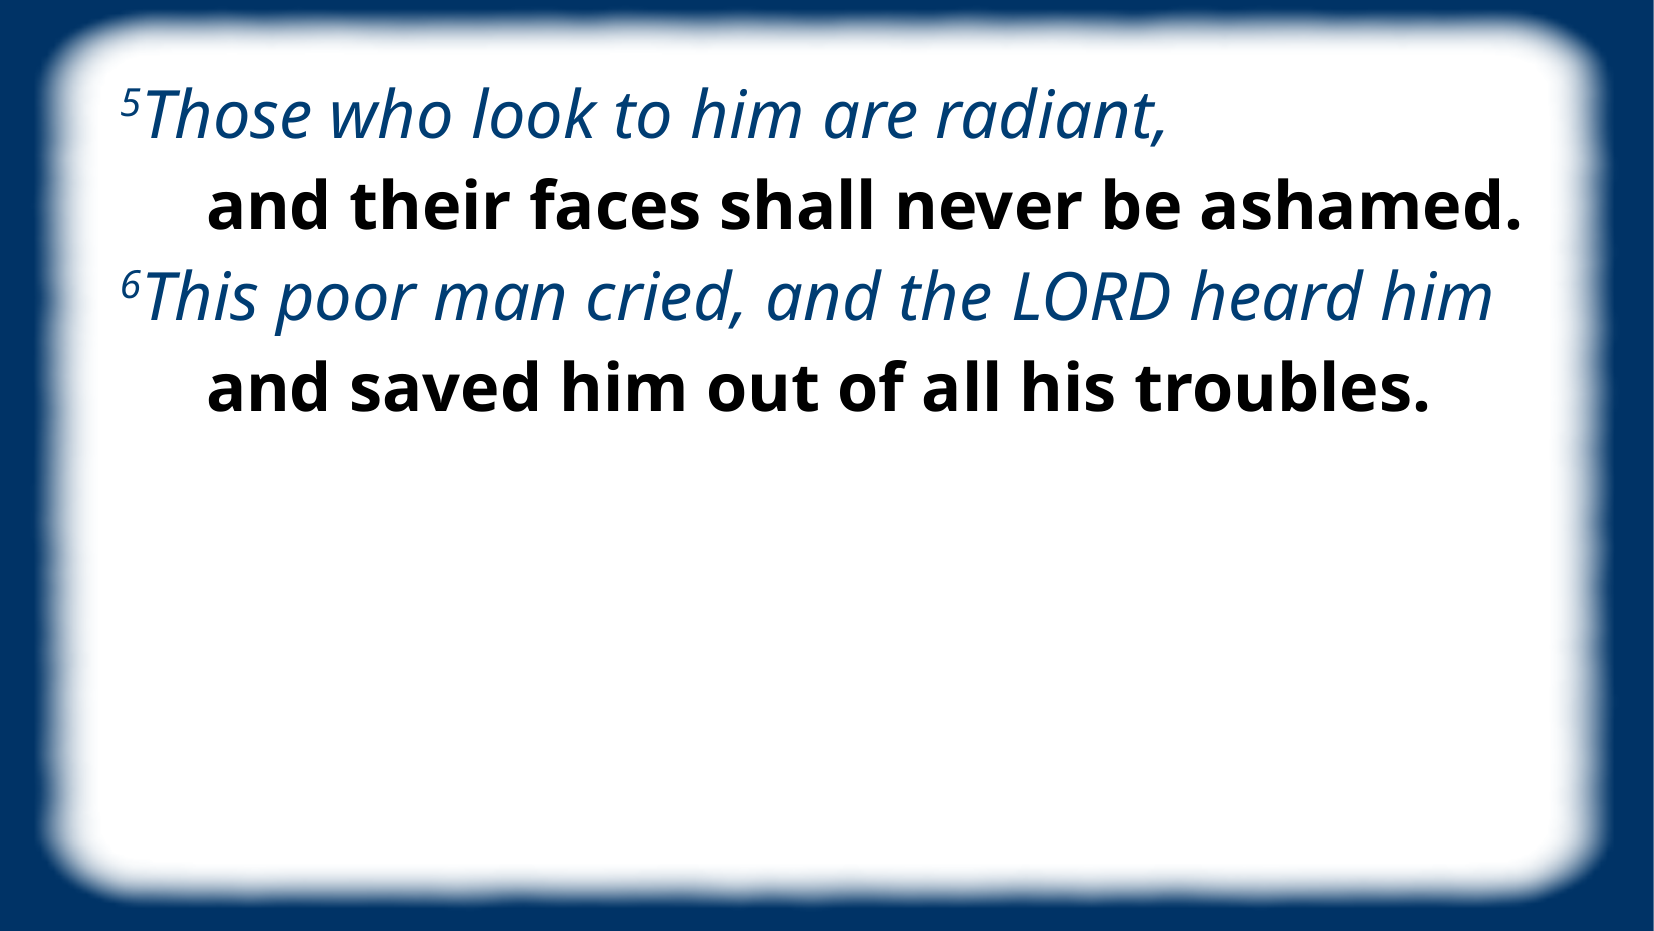

5Those who look to him are radiant,
 and their faces shall never be ashamed.
6This poor man cried, and the Lord heard him
 and saved him out of all his troubles.